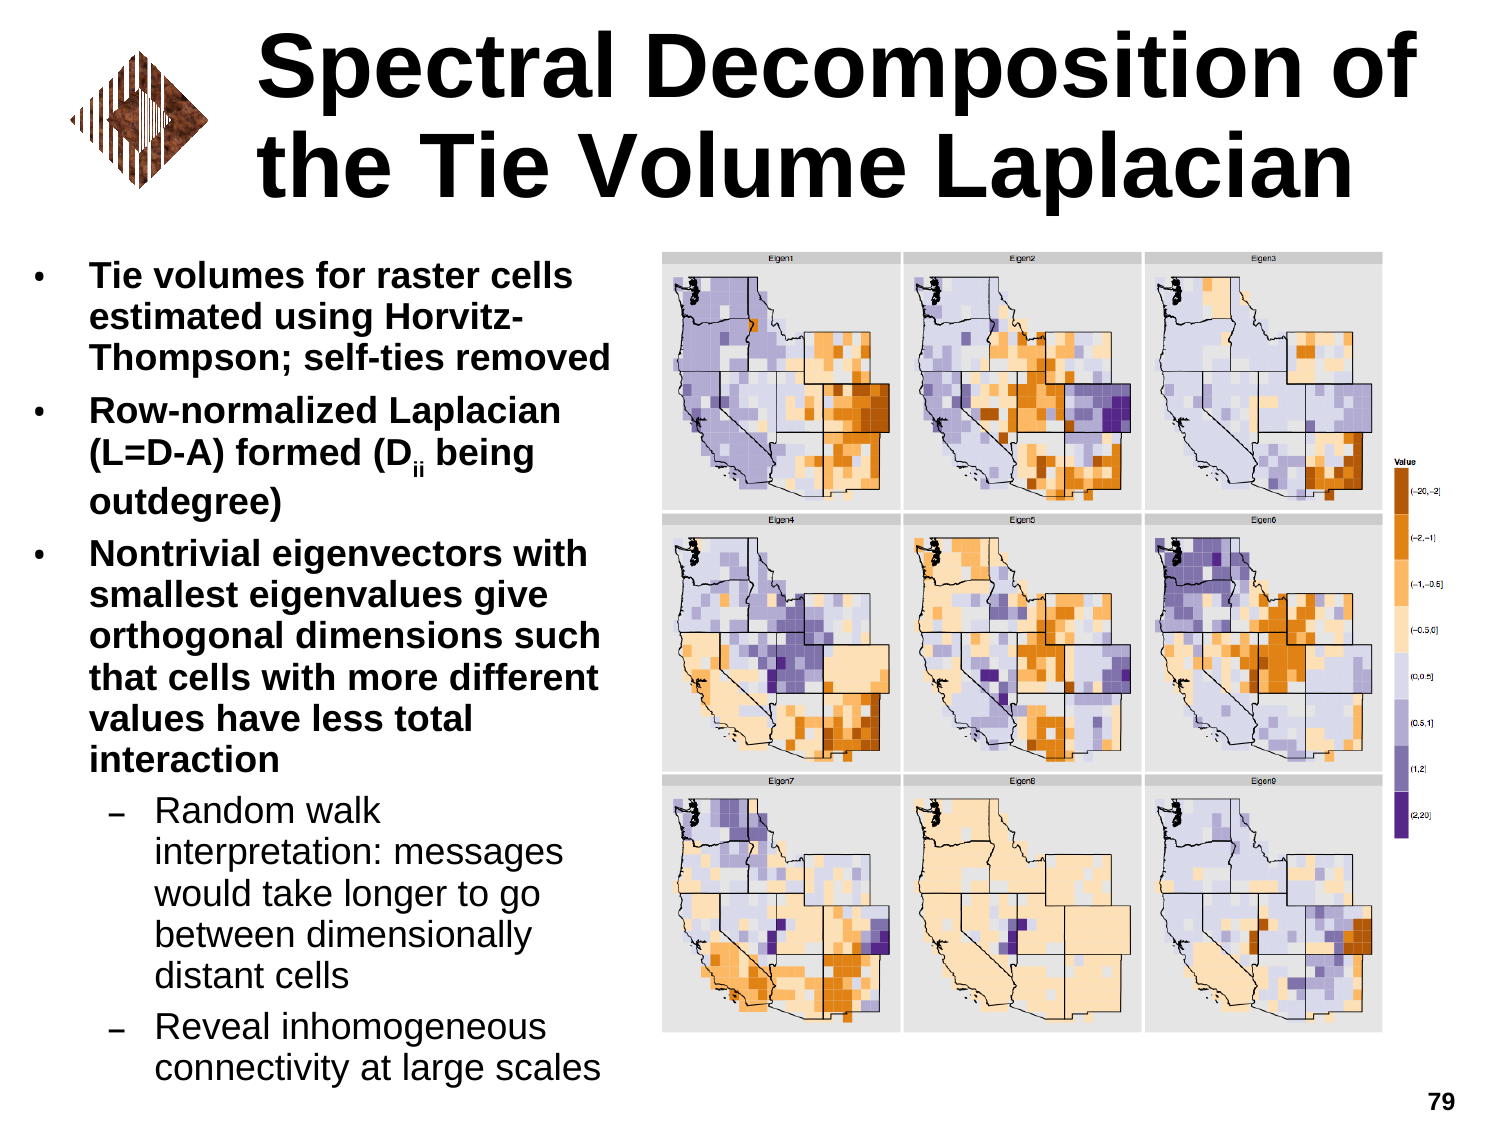

# Spectral Decomposition of the Tie Volume Laplacian
Tie volumes for raster cells estimated using Horvitz-Thompson; self-ties removed
Row-normalized Laplacian (L=D-A) formed (Dii being outdegree)
Nontrivial eigenvectors with smallest eigenvalues give orthogonal dimensions such that cells with more different values have less total interaction
Random walk interpretation: messages would take longer to go between dimensionally distant cells
Reveal inhomogeneous connectivity at large scales